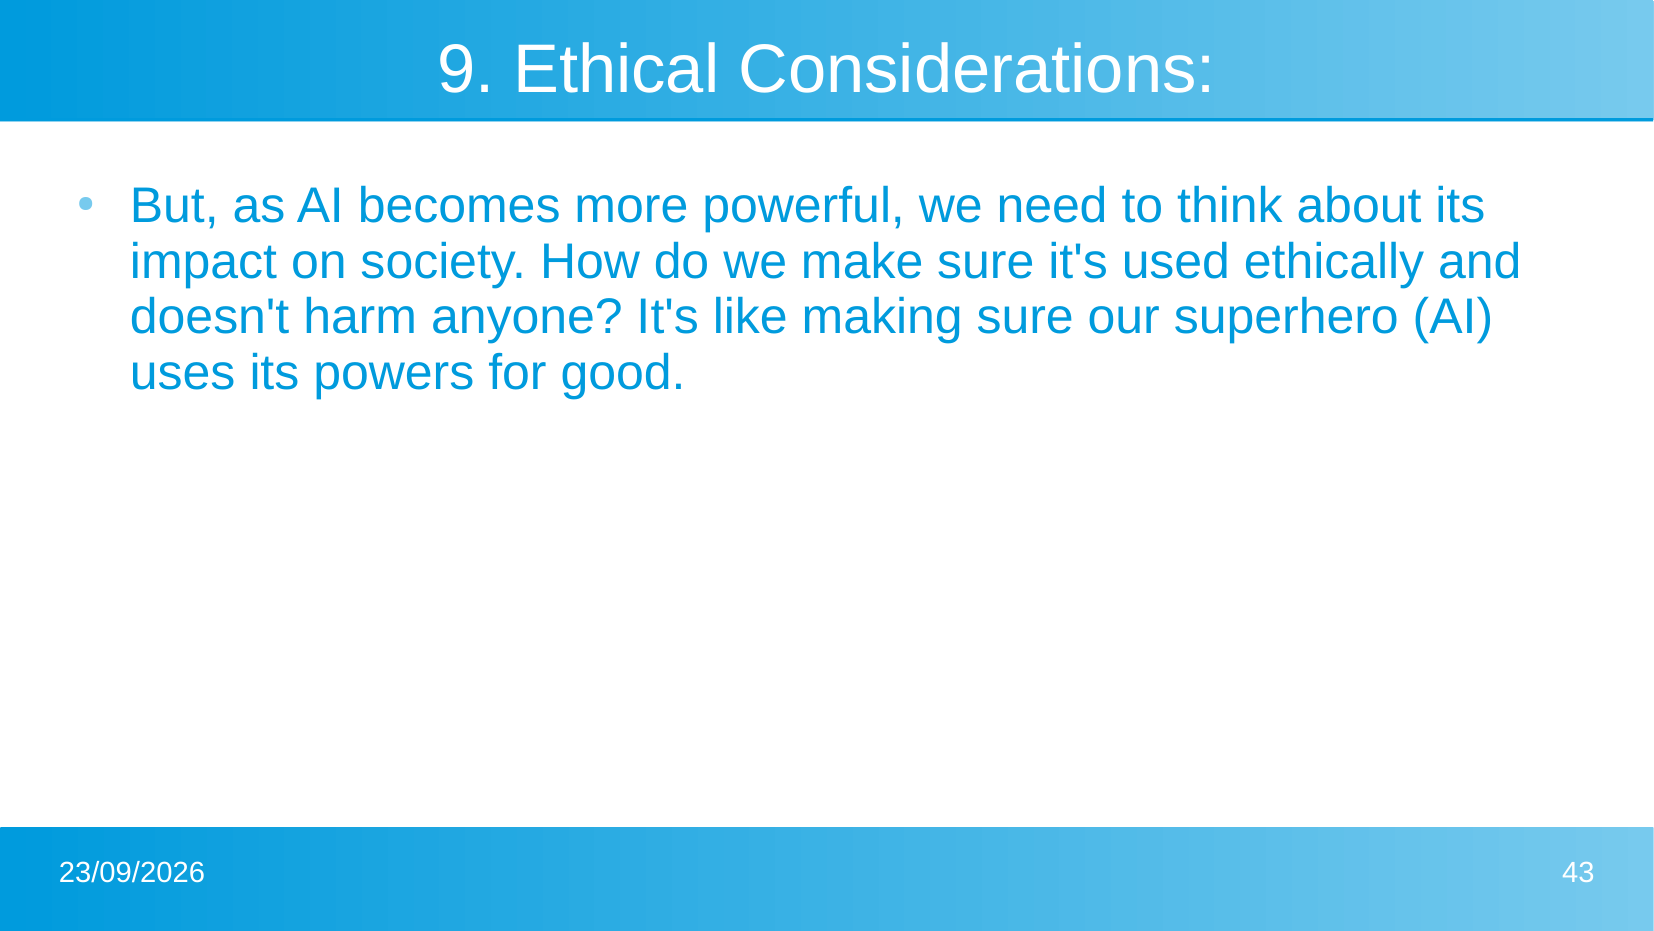

# 9. Ethical Considerations:
But, as AI becomes more powerful, we need to think about its impact on society. How do we make sure it's used ethically and doesn't harm anyone? It's like making sure our superhero (AI) uses its powers for good.
43